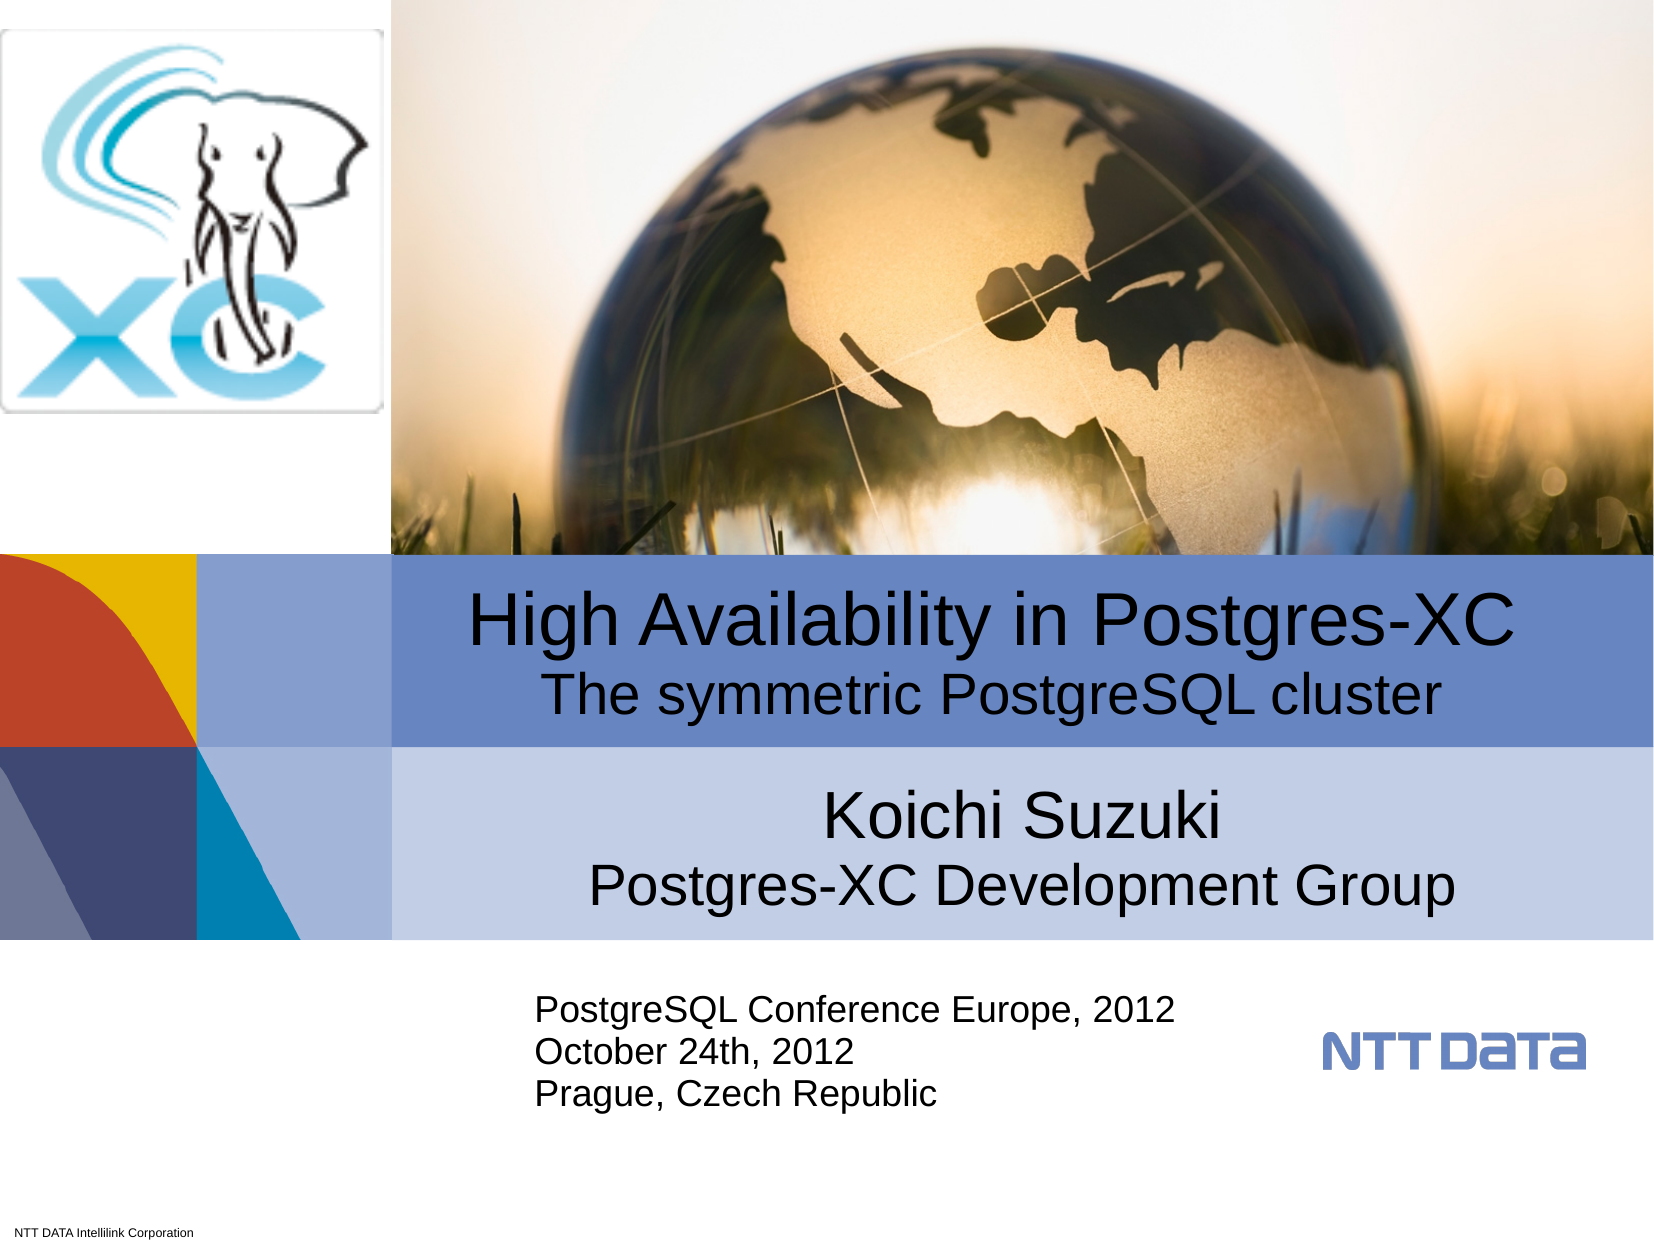

# High Availability in Postgres-XC The symmetric PostgreSQL cluster
Koichi Suzuki
Postgres-XC Development Group
PostgreSQL Conference Europe, 2012
October 24th, 2012
Prague, Czech Republic